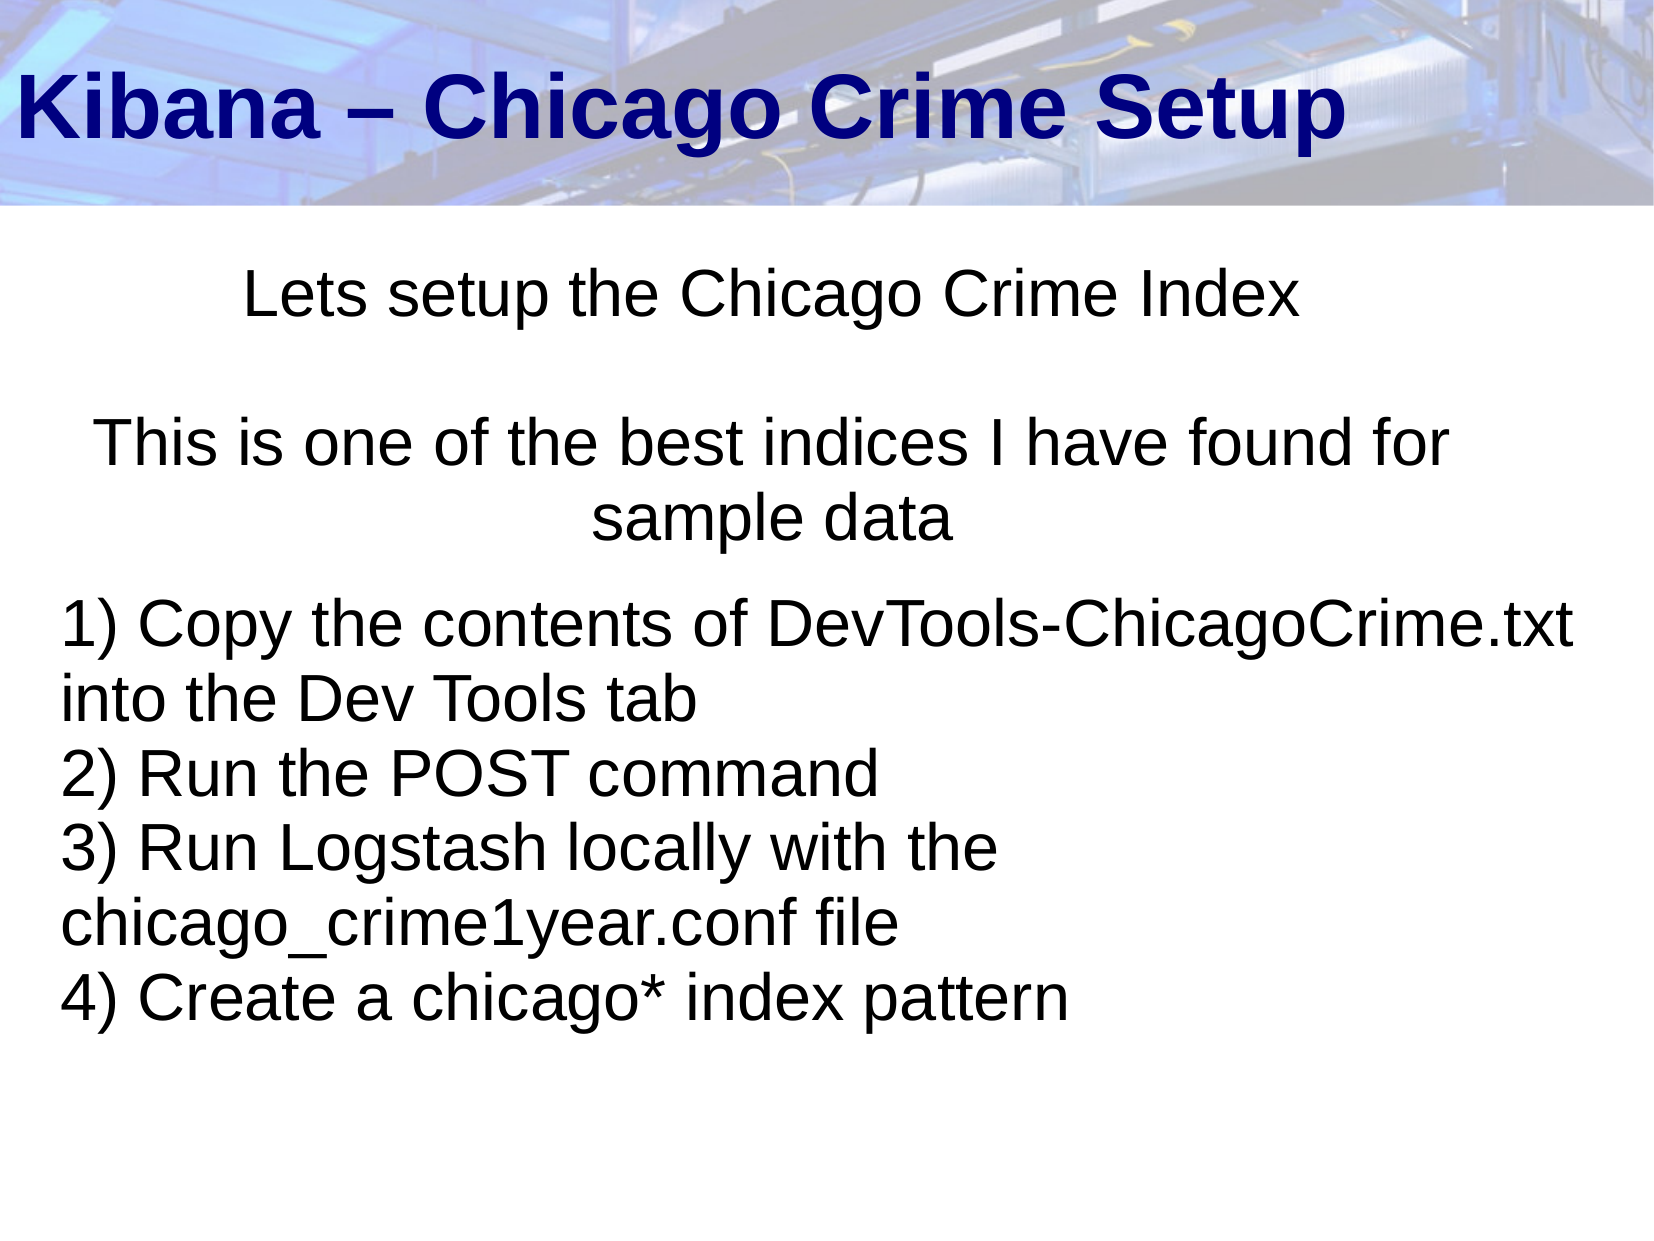

# Kibana – Chicago Crime Setup
Lets setup the Chicago Crime Index
This is one of the best indices I have found for sample data
 Copy the contents of DevTools-ChicagoCrime.txt into the Dev Tools tab
 Run the POST command
 Run Logstash locally with the chicago_crime1year.conf file
 Create a chicago* index pattern